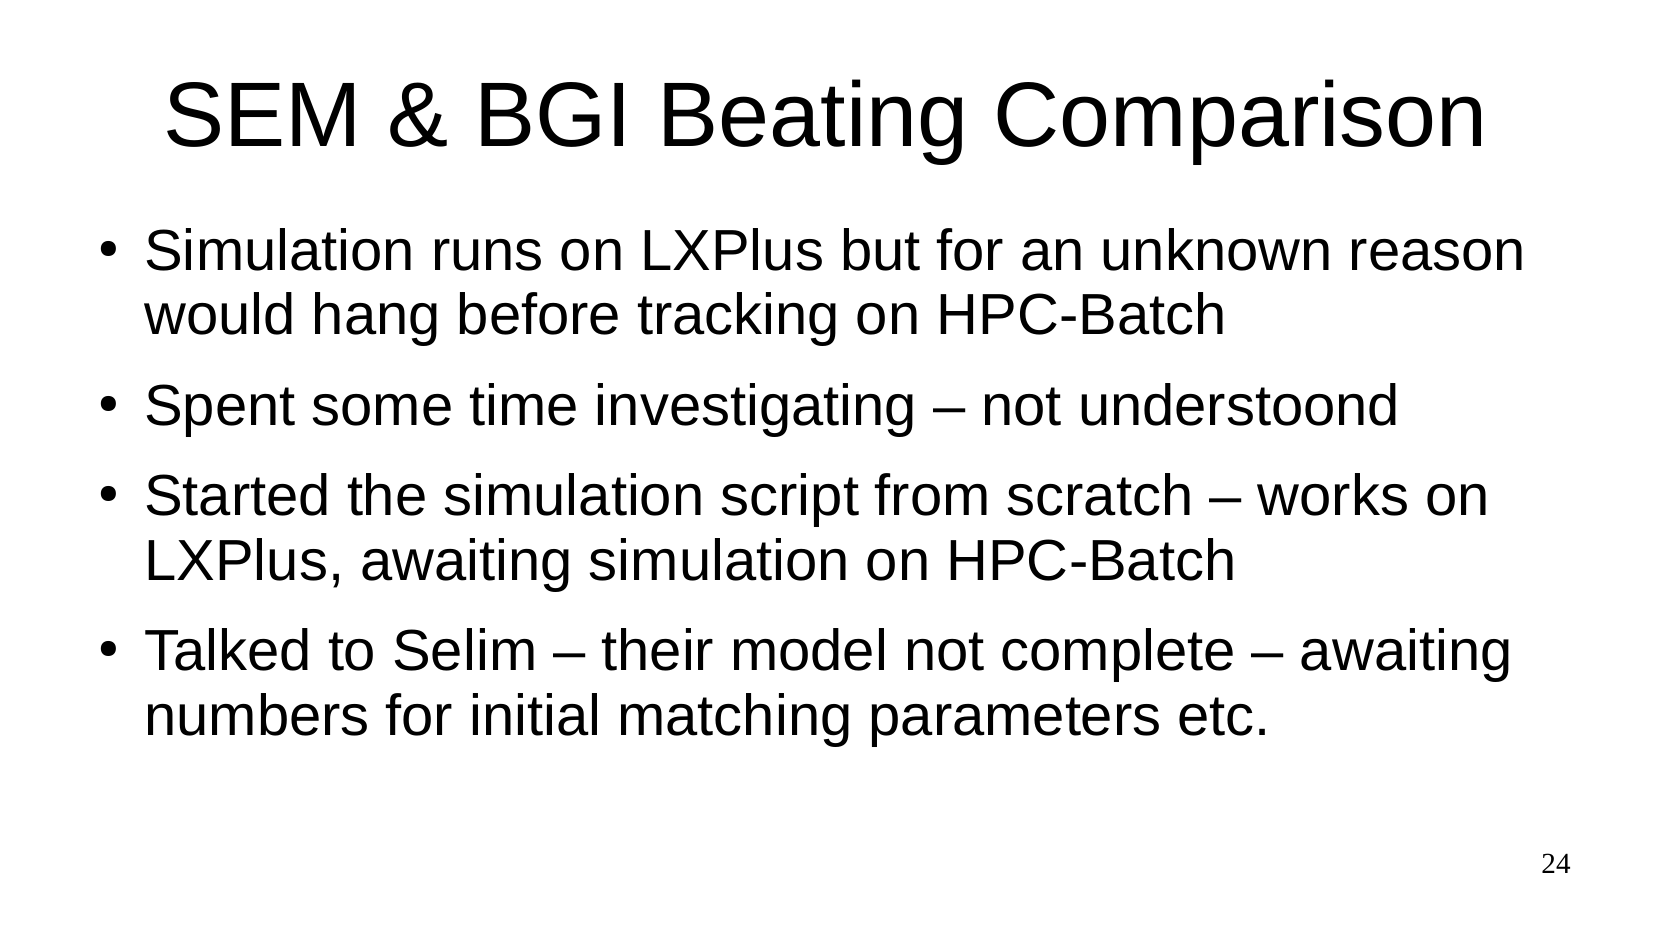

# SEM & BGI Beating Comparison
Simulation runs on LXPlus but for an unknown reason would hang before tracking on HPC-Batch
Spent some time investigating – not understoond
Started the simulation script from scratch – works on LXPlus, awaiting simulation on HPC-Batch
Talked to Selim – their model not complete – awaiting numbers for initial matching parameters etc.
24